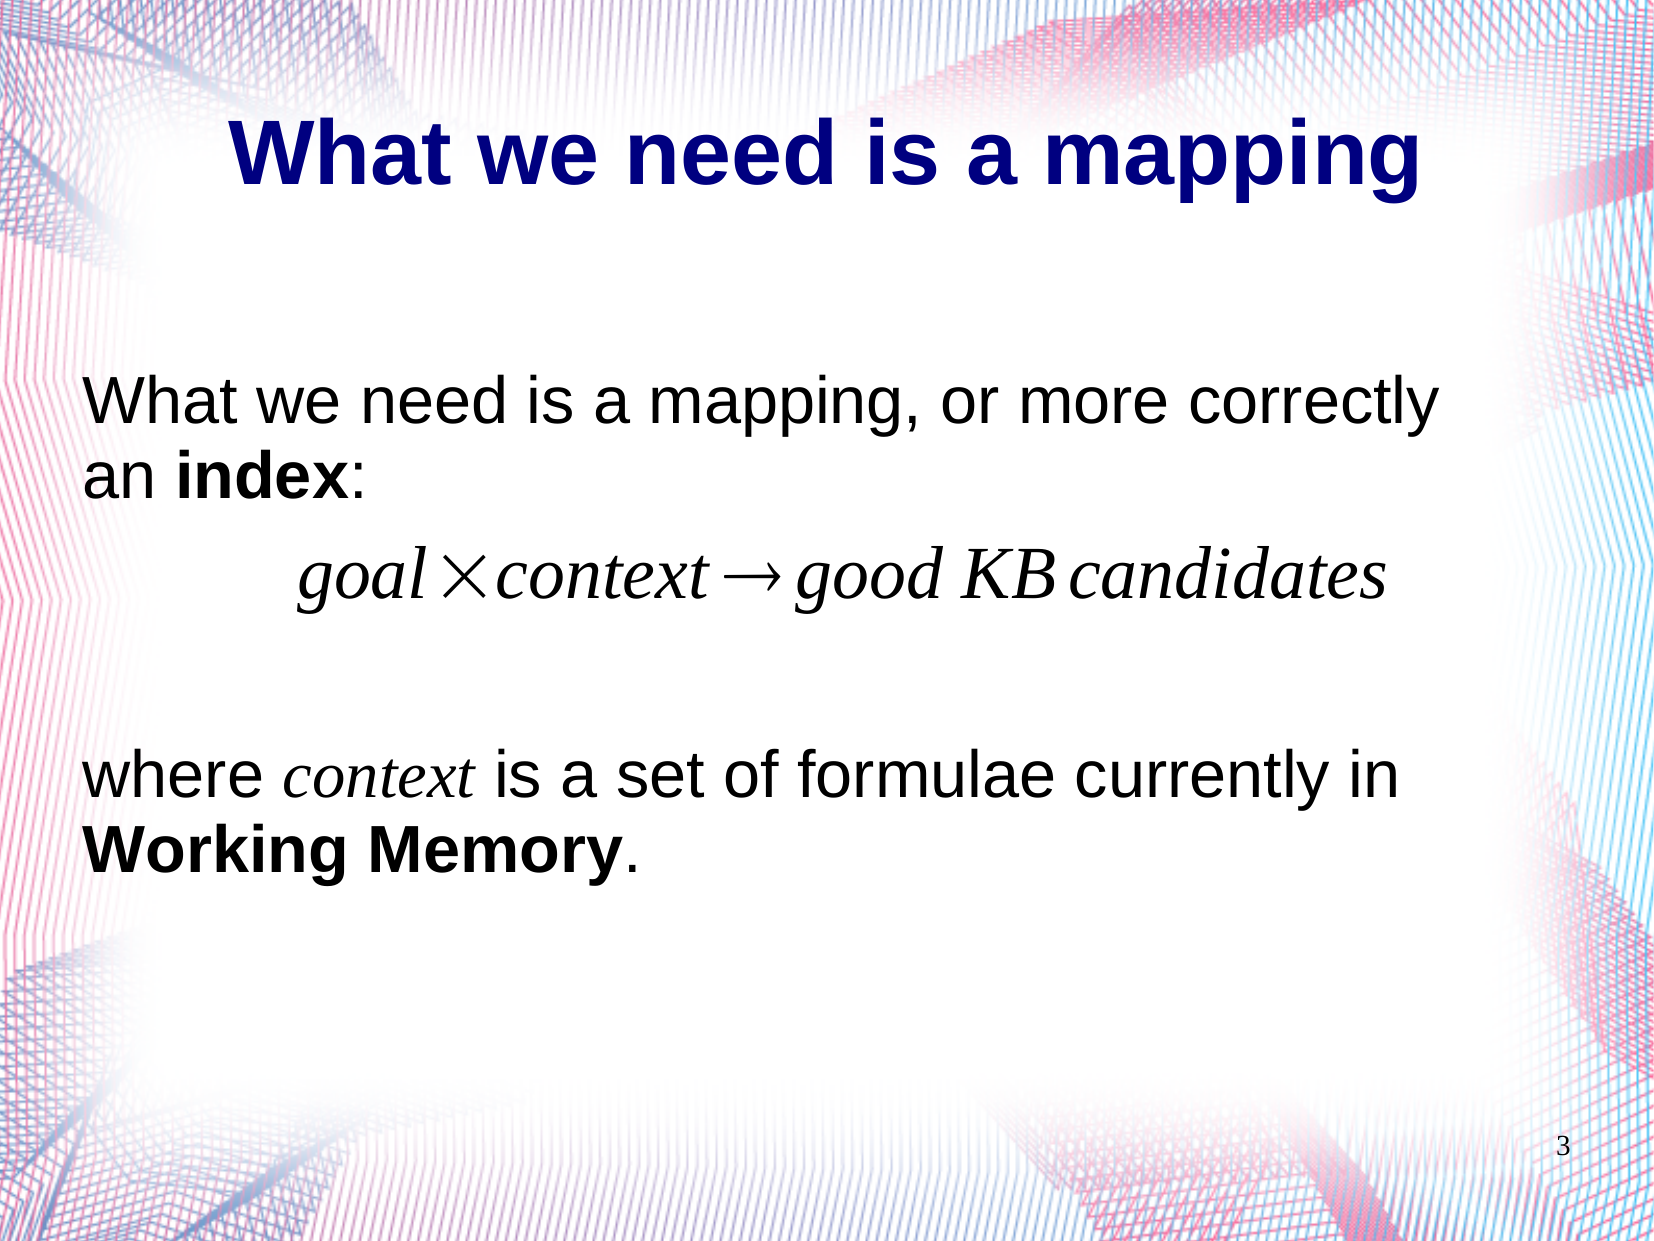

# What we need is a mapping
What we need is a mapping, or more correctly an index:
where context is a set of formulae currently in Working Memory.
3